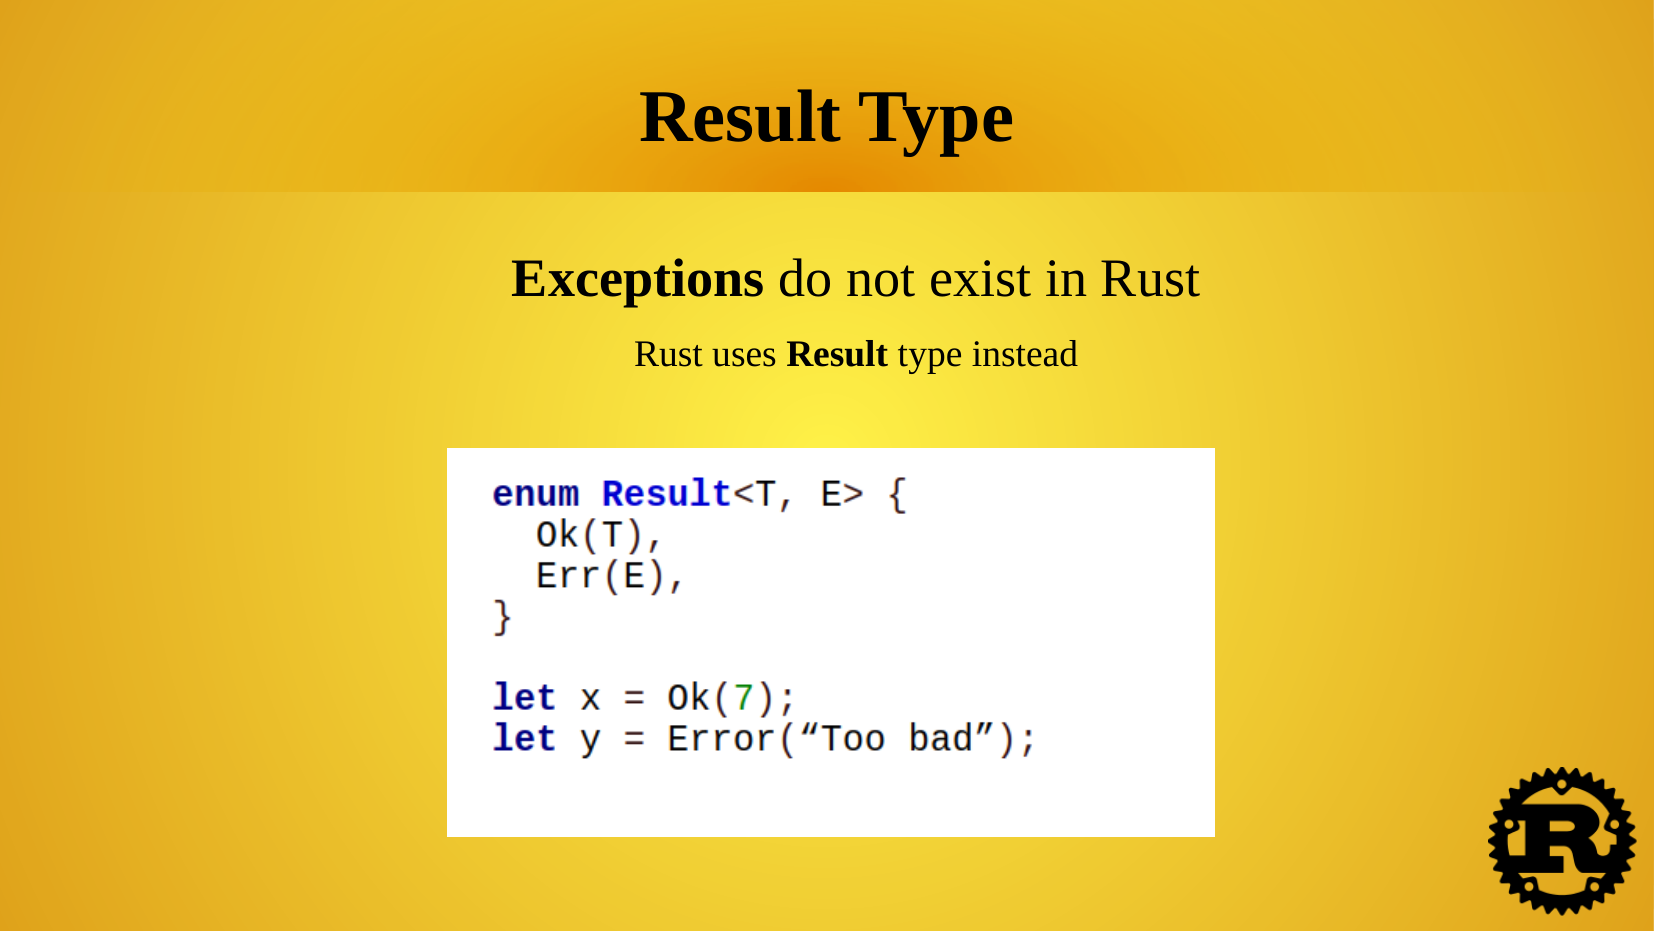

# Result Type
Exceptions do not exist in Rust
Rust uses Result type instead